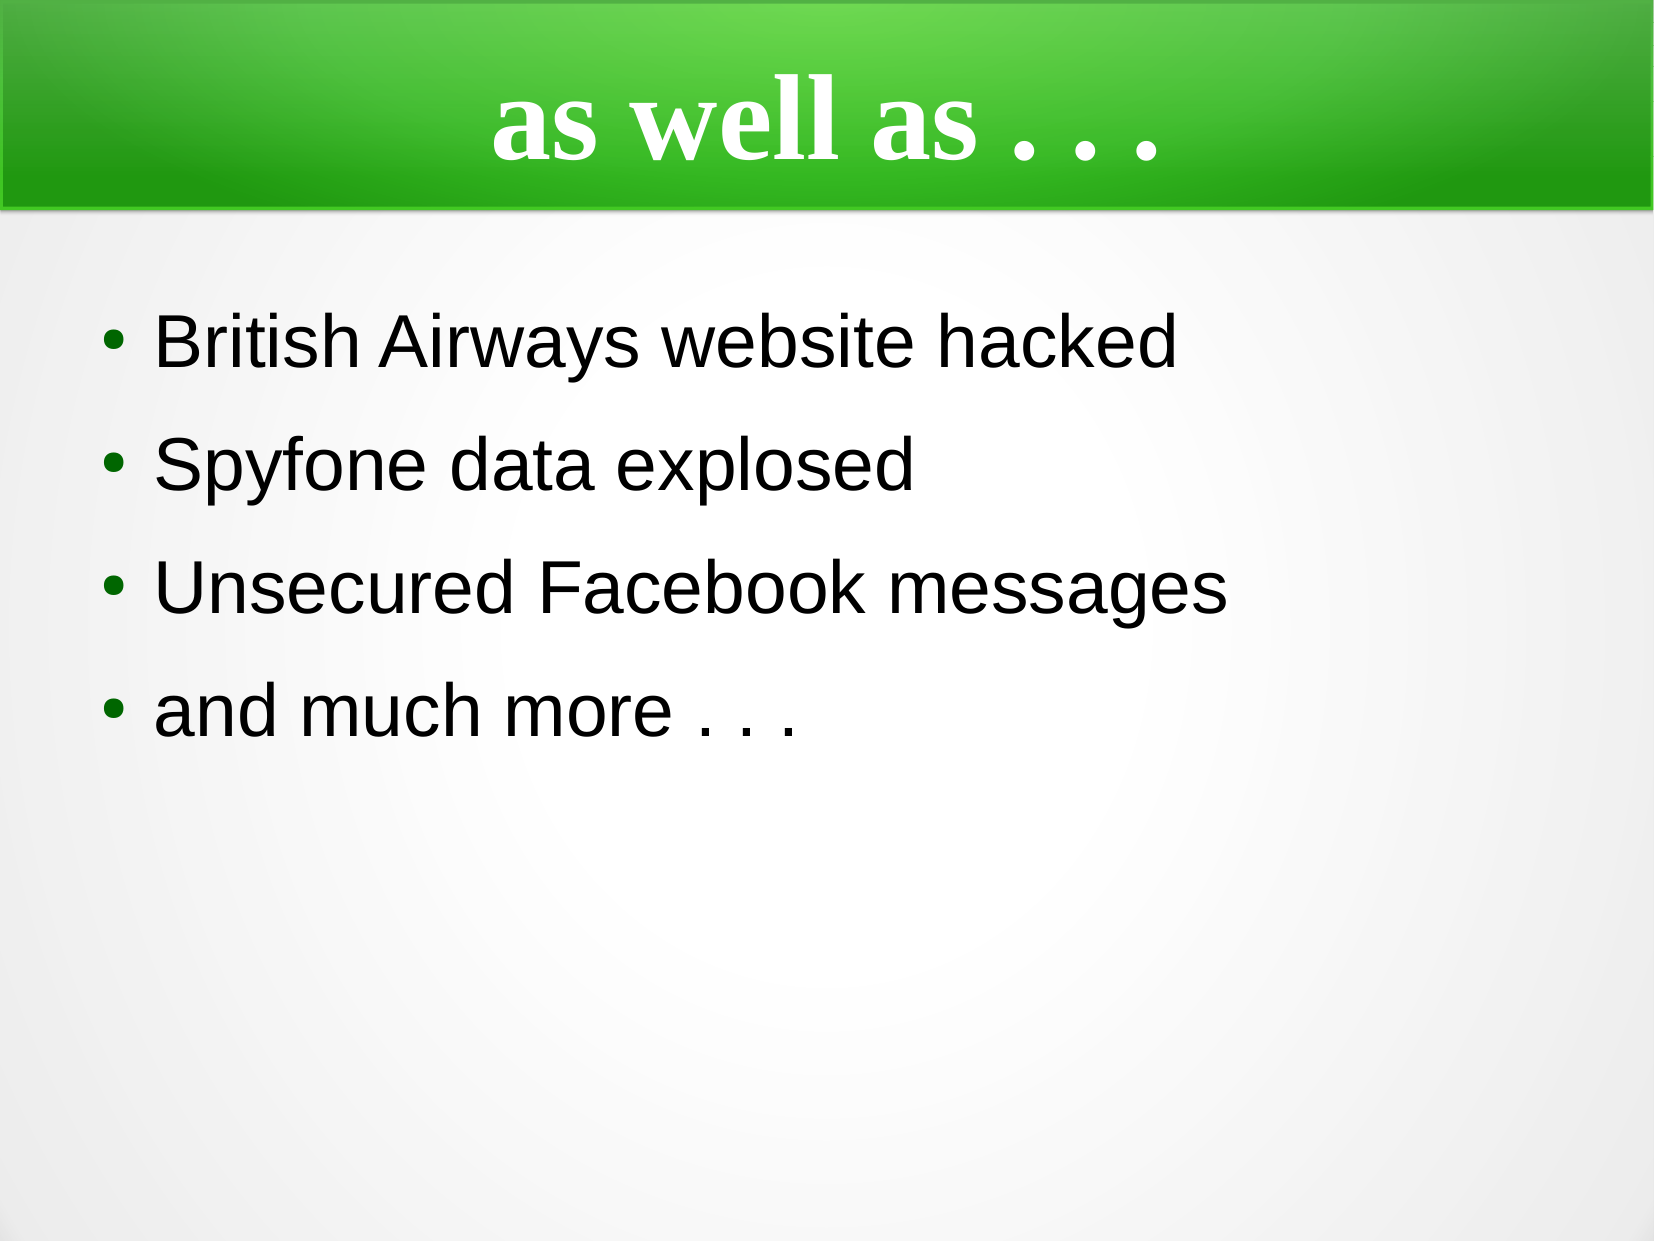

# as well as . . .
British Airways website hacked
Spyfone data explosed
Unsecured Facebook messages
and much more . . .